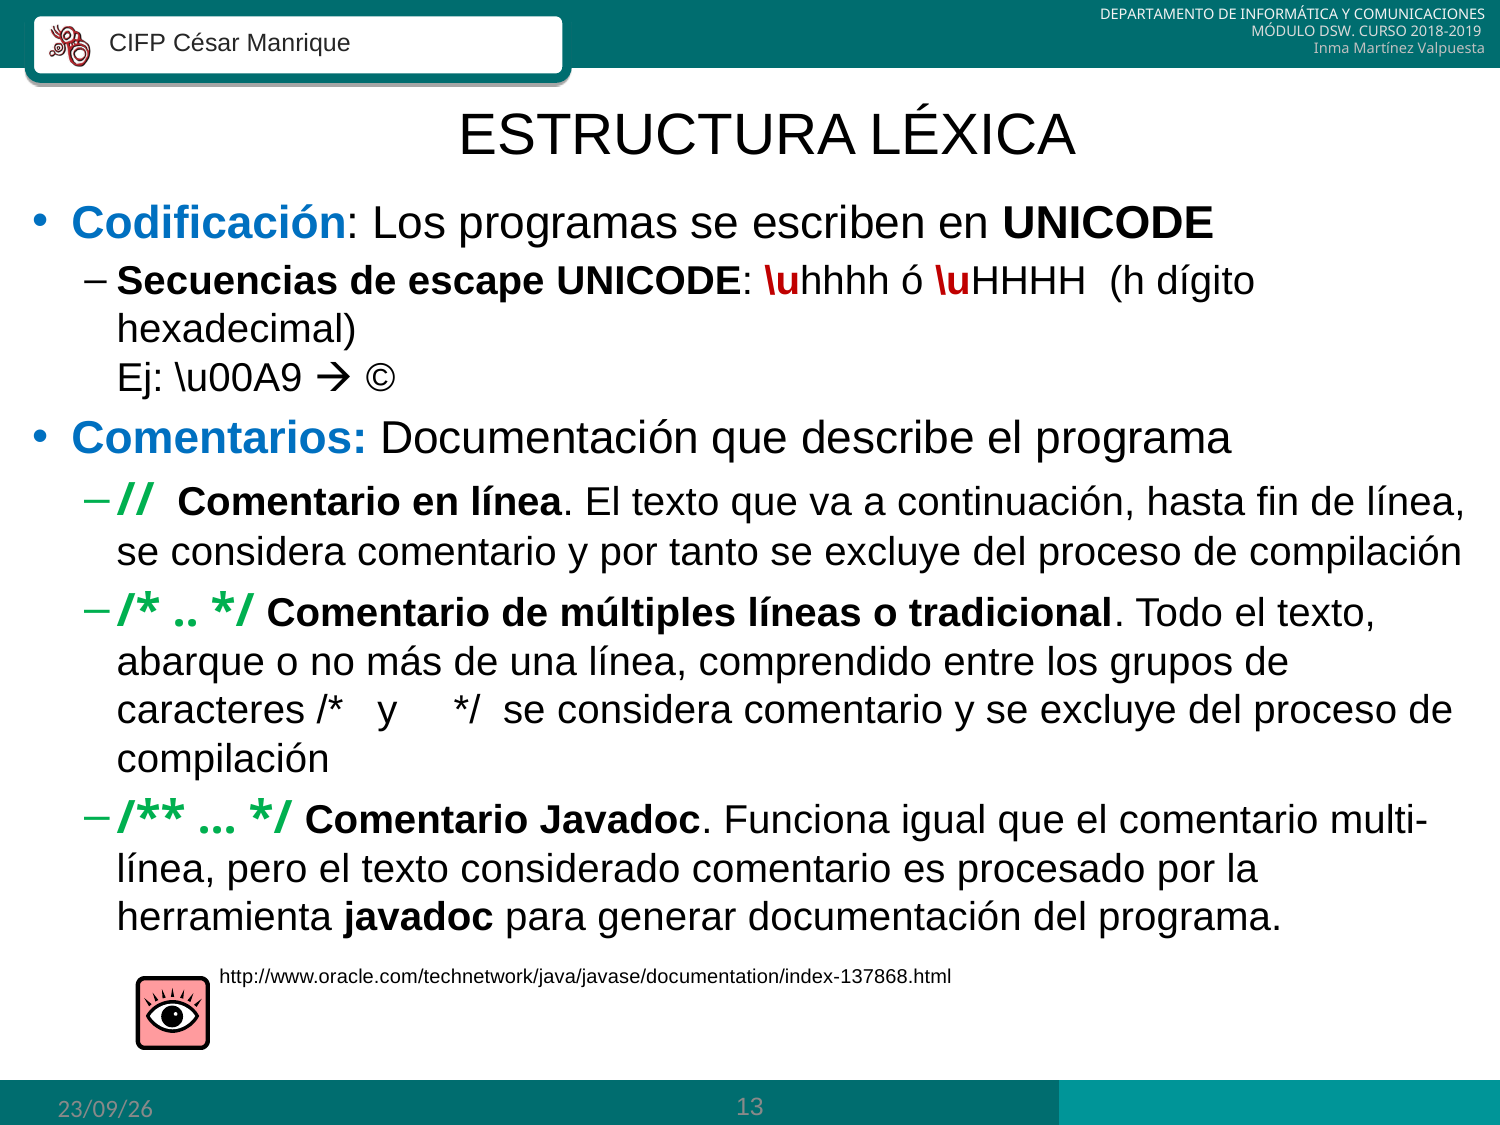

# ESTRUCTURA LÉXICA
Codificación: Los programas se escriben en UNICODE
Secuencias de escape UNICODE: \uhhhh ó \uHHHH (h dígito hexadecimal)
Ej: \u00A9  ©
Comentarios: Documentación que describe el programa
// Comentario en línea. El texto que va a continuación, hasta fin de línea, se considera comentario y por tanto se excluye del proceso de compilación
/* .. */ Comentario de múltiples líneas o tradicional. Todo el texto, abarque o no más de una línea, comprendido entre los grupos de caracteres /* y */ se considera comentario y se excluye del proceso de compilación
/** ... */ Comentario Javadoc. Funciona igual que el comentario multi-línea, pero el texto considerado comentario es procesado por la herramienta javadoc para generar documentación del programa.
 http://www.oracle.com/technetwork/java/javase/documentation/index-137868.html